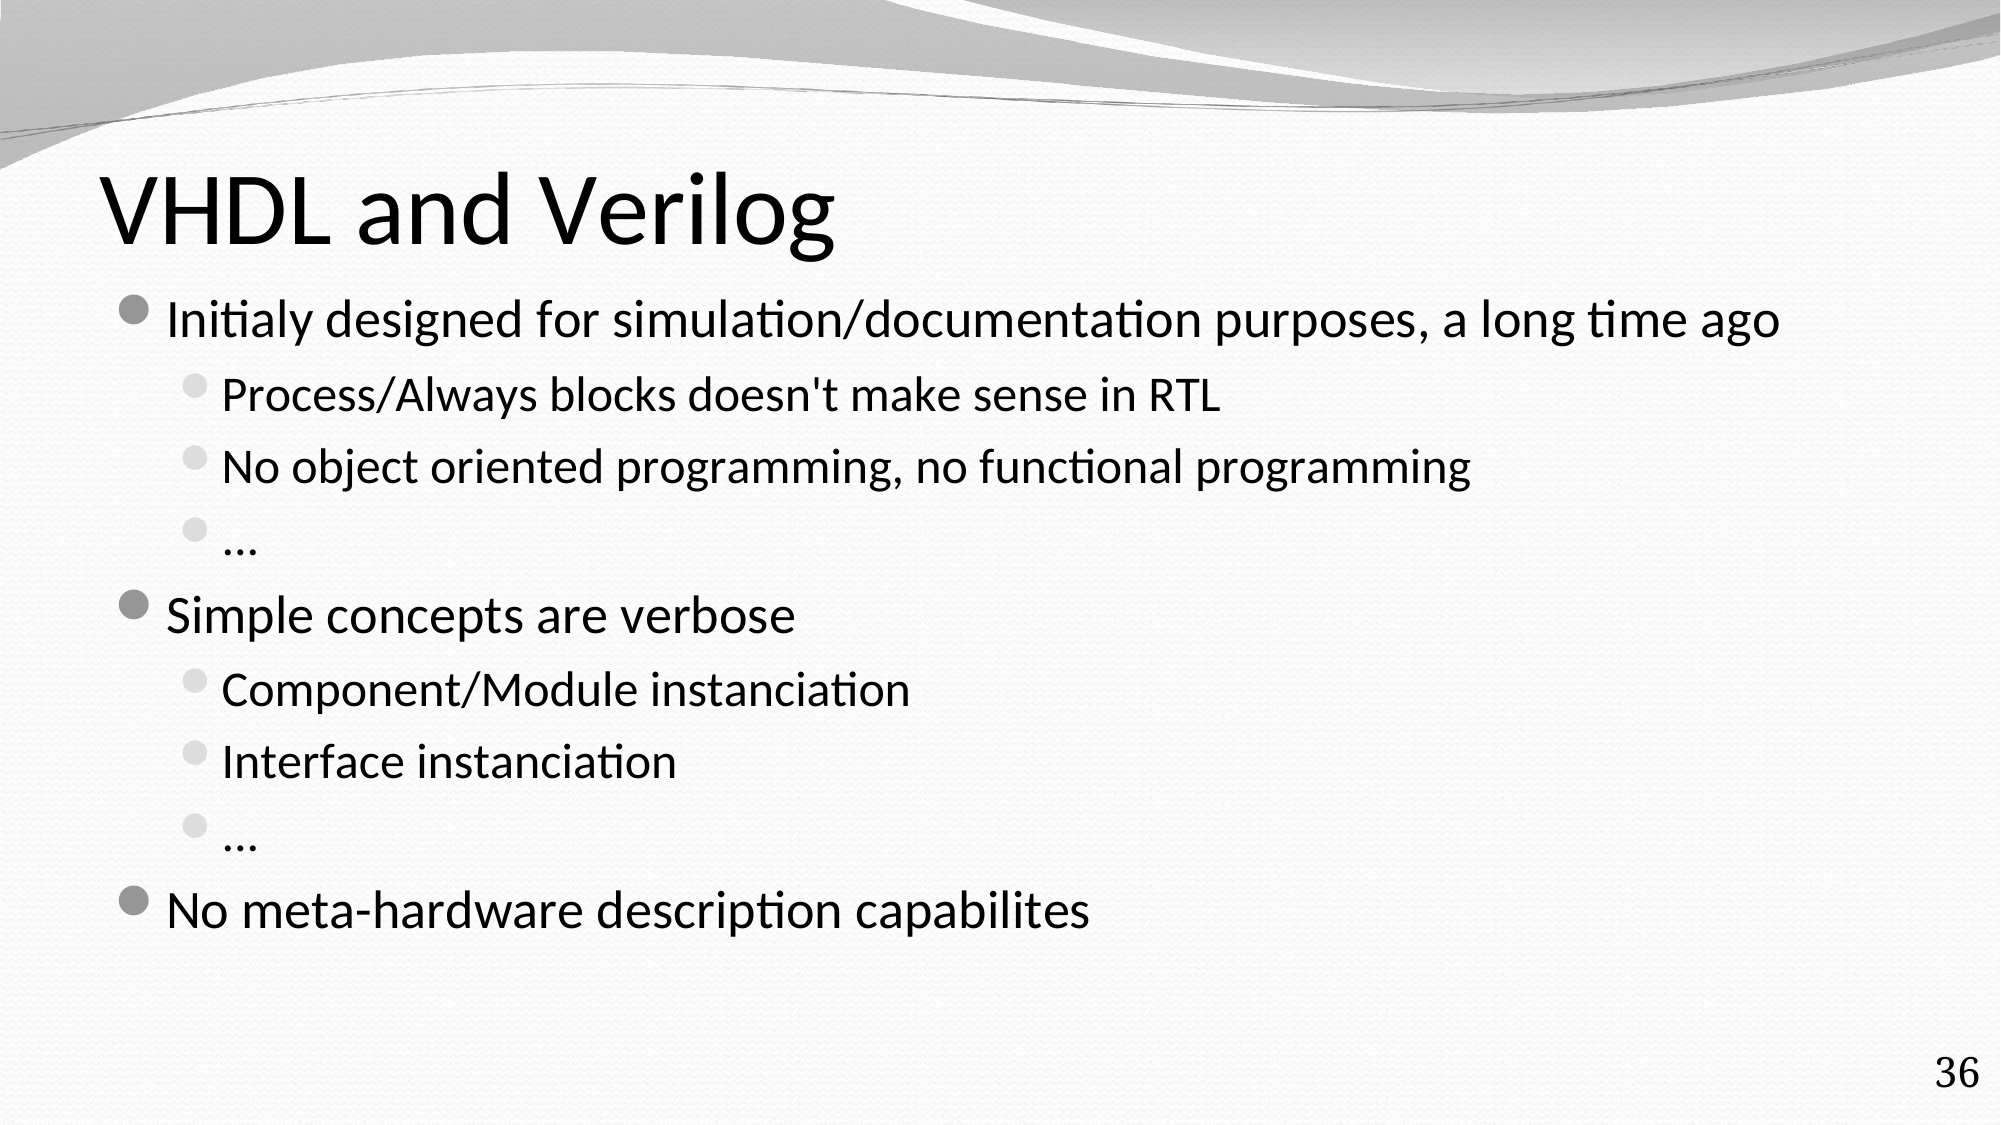

VHDL and Verilog
# Initialy designed for simulation/documentation purposes, a long time ago
Process/Always blocks doesn't make sense in RTL
No object oriented programming, no functional programming
...
Simple concepts are verbose
Component/Module instanciation
Interface instanciation
...
No meta-hardware description capabilites